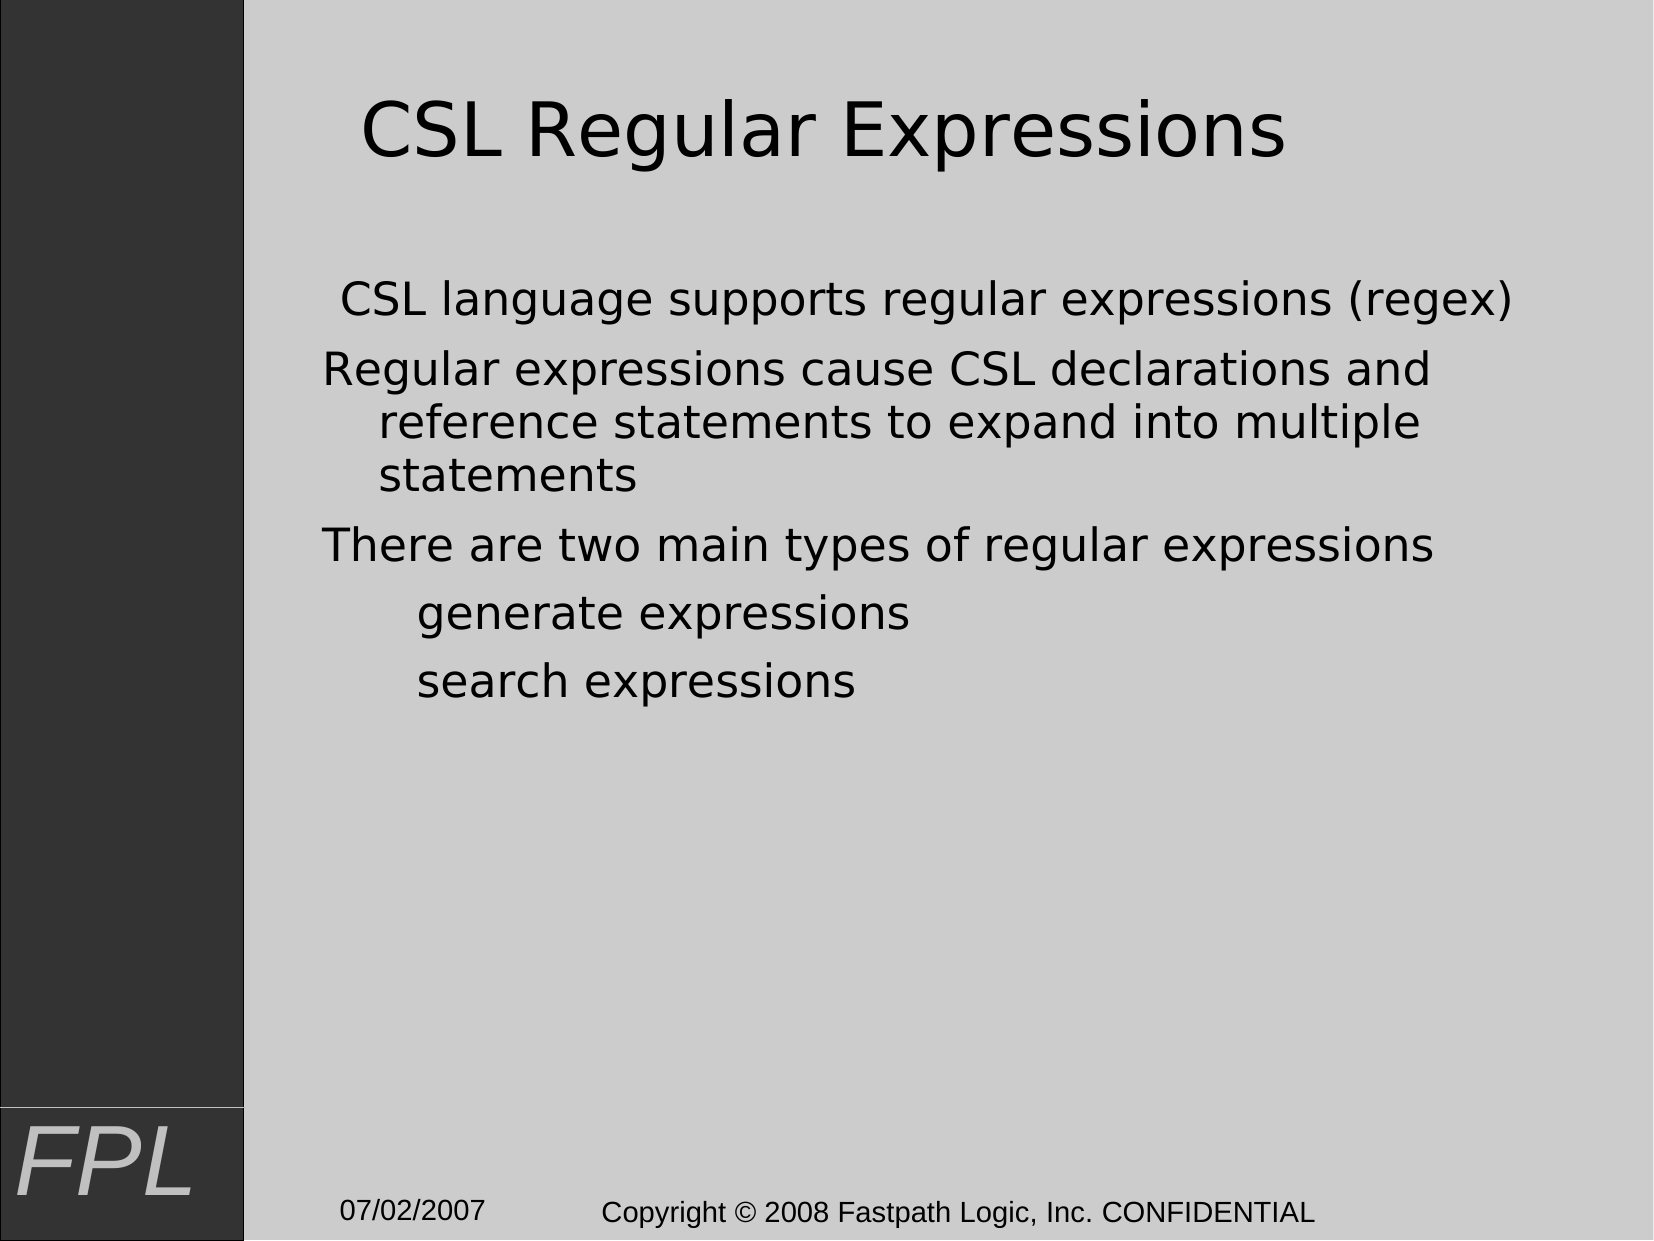

# CSL Regular Expressions
CSL language supports regular expressions (regex)
Regular expressions cause CSL declarations and reference statements to expand into multiple statements
There are two main types of regular expressions
generate expressions
search expressions
07/02/2007
© 2007 FASTPATH LOGIC INC.